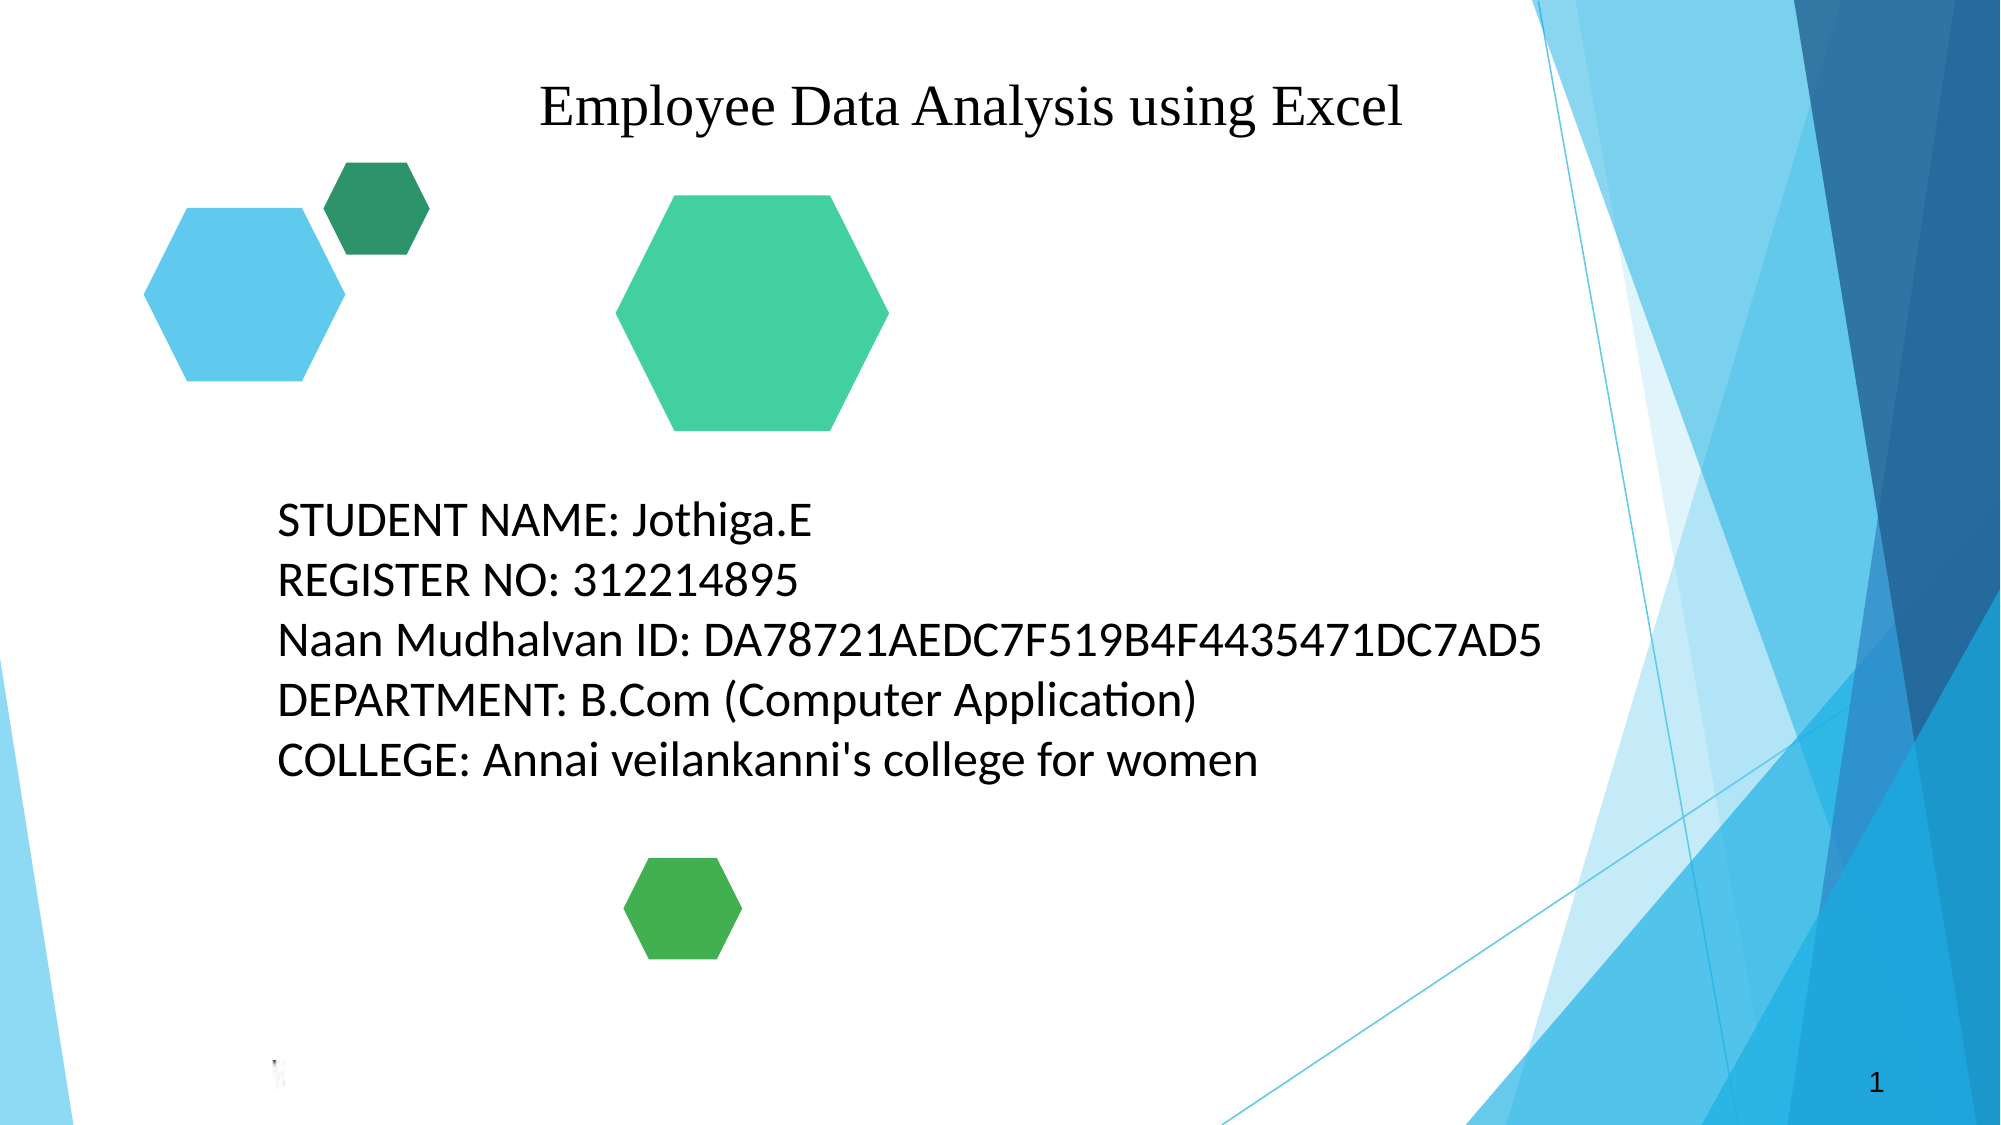

# Employee Data Analysis using Excel
STUDENT NAME: Jothiga.E
REGISTER NO: 312214895
Naan Mudhalvan ID: DA78721AEDC7F519B4F4435471DC7AD5
DEPARTMENT: B.Com (Computer Application)
COLLEGE: Annai veilankanni's college for women